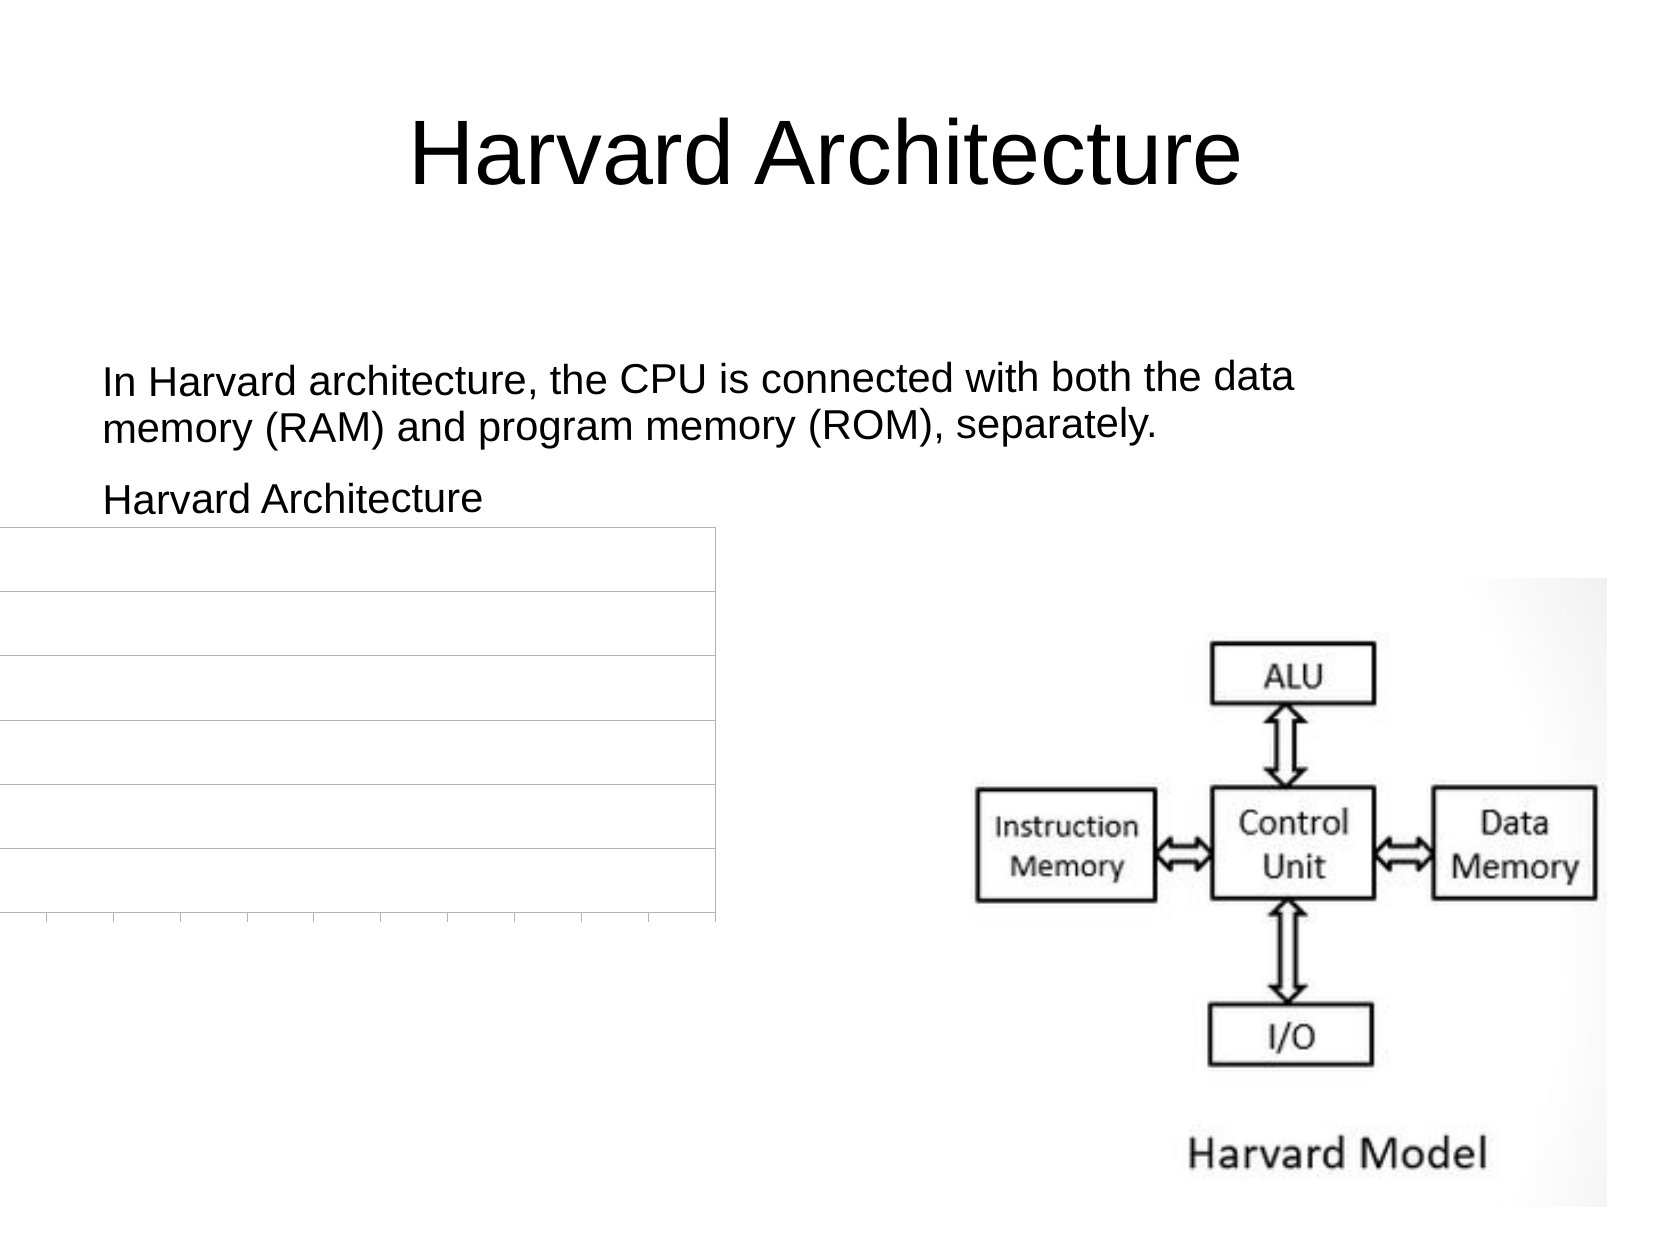

# Harvard Architecture
In Harvard architecture, the CPU is connected with both the data memory (RAM) and program memory (ROM), separately.
Harvard Architecture
[unsupported chart]